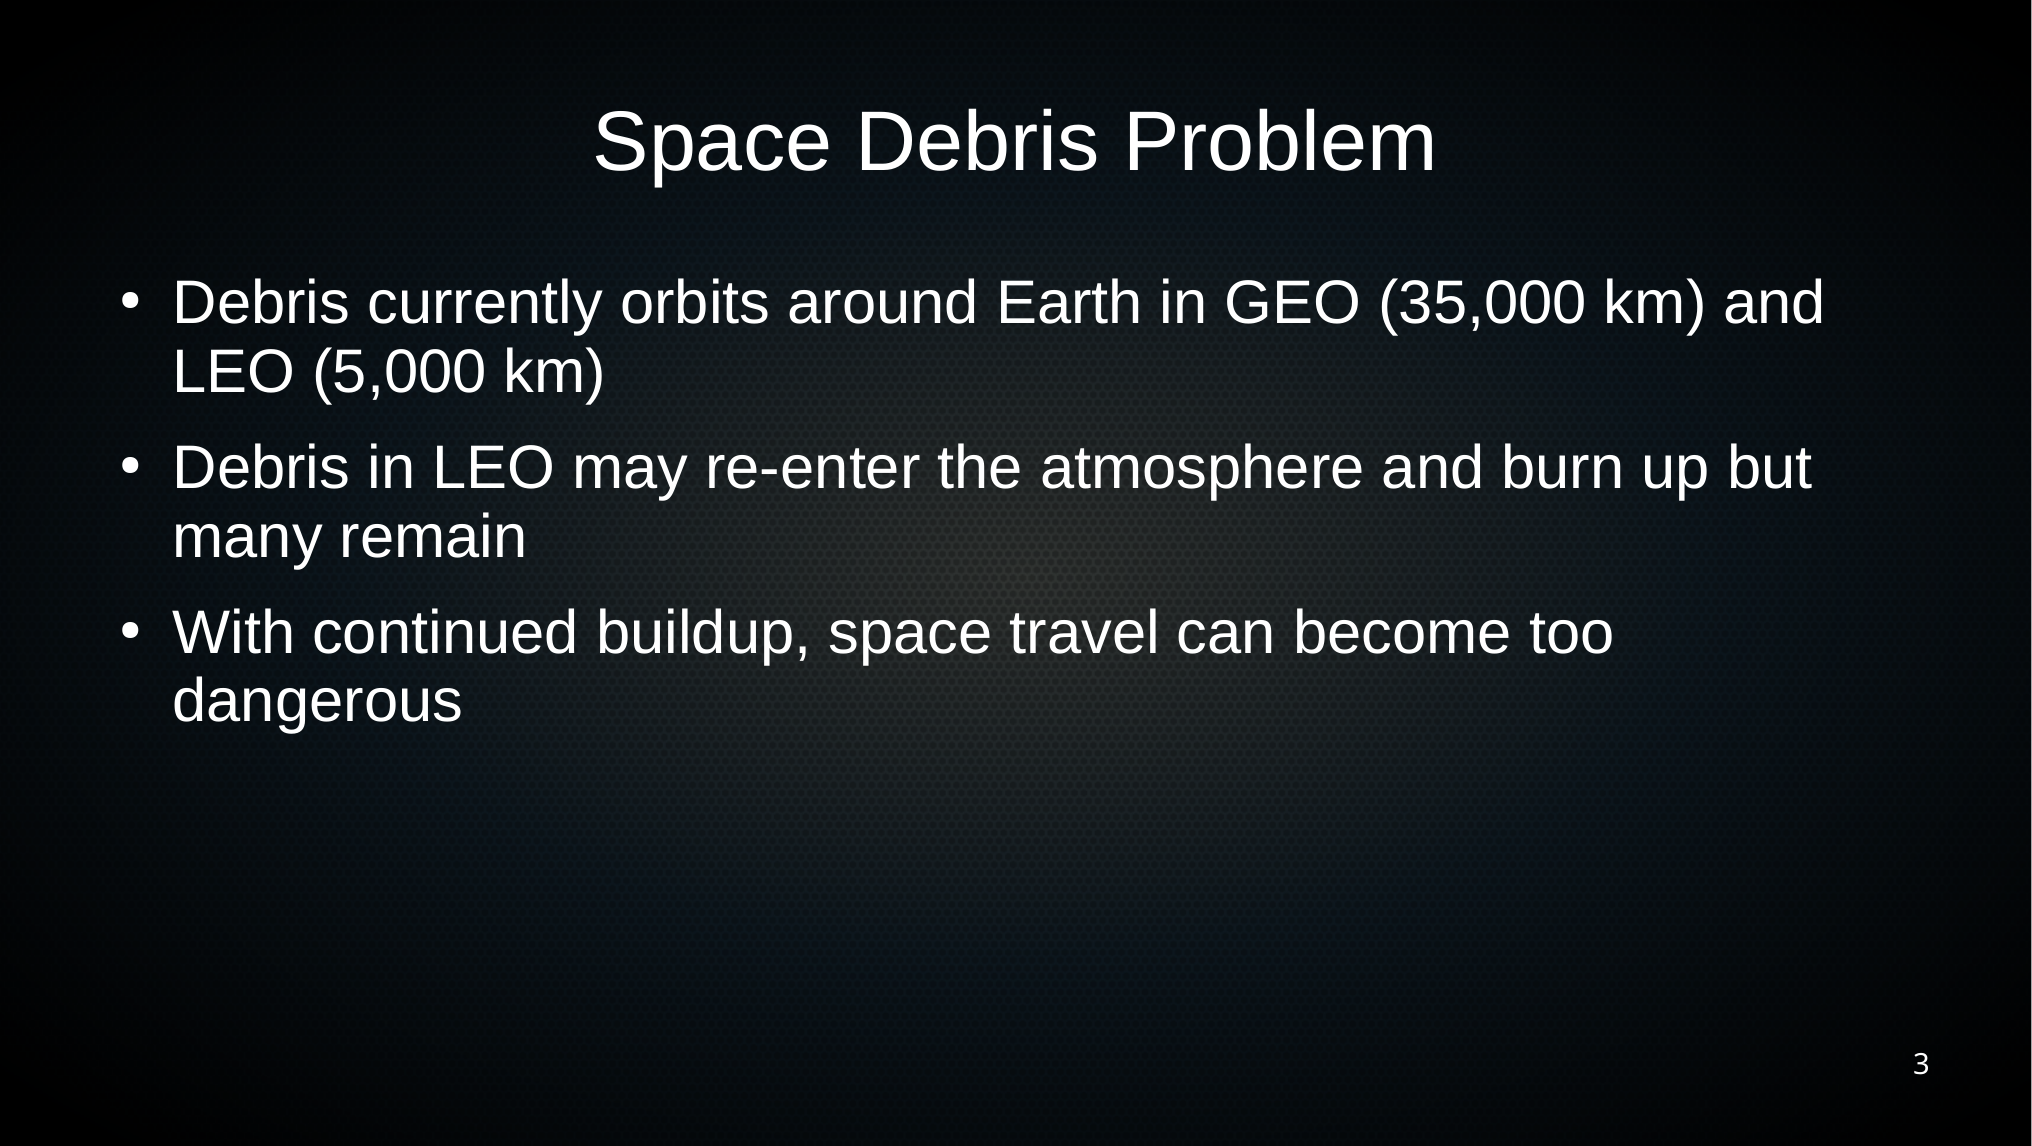

# Space Debris Problem
Debris currently orbits around Earth in GEO (35,000 km) and LEO (5,000 km)
Debris in LEO may re-enter the atmosphere and burn up but many remain
With continued buildup, space travel can become too dangerous
3